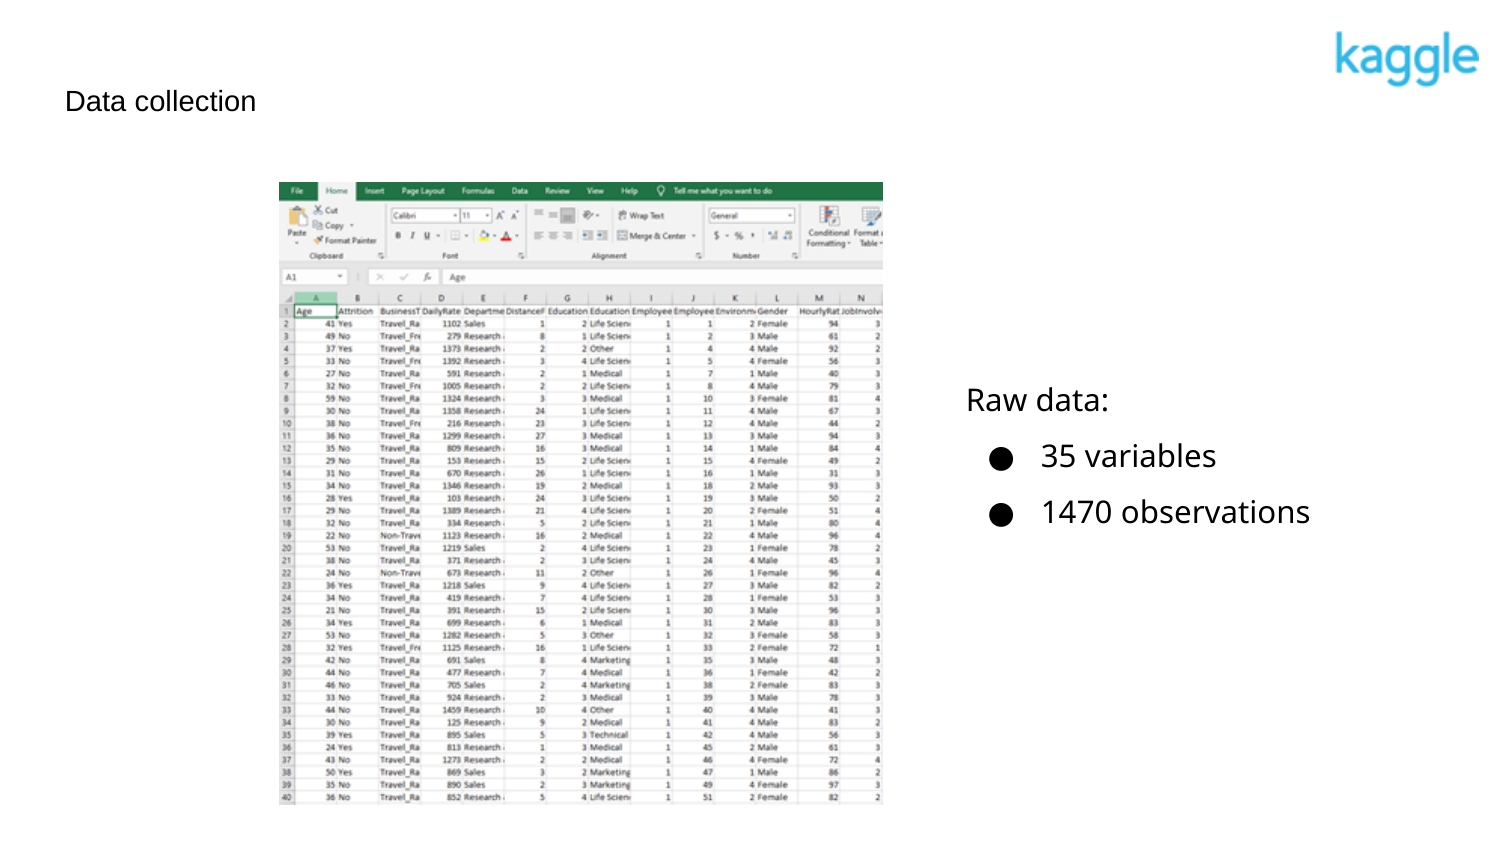

# Data collection
Raw data:
35 variables
1470 observations